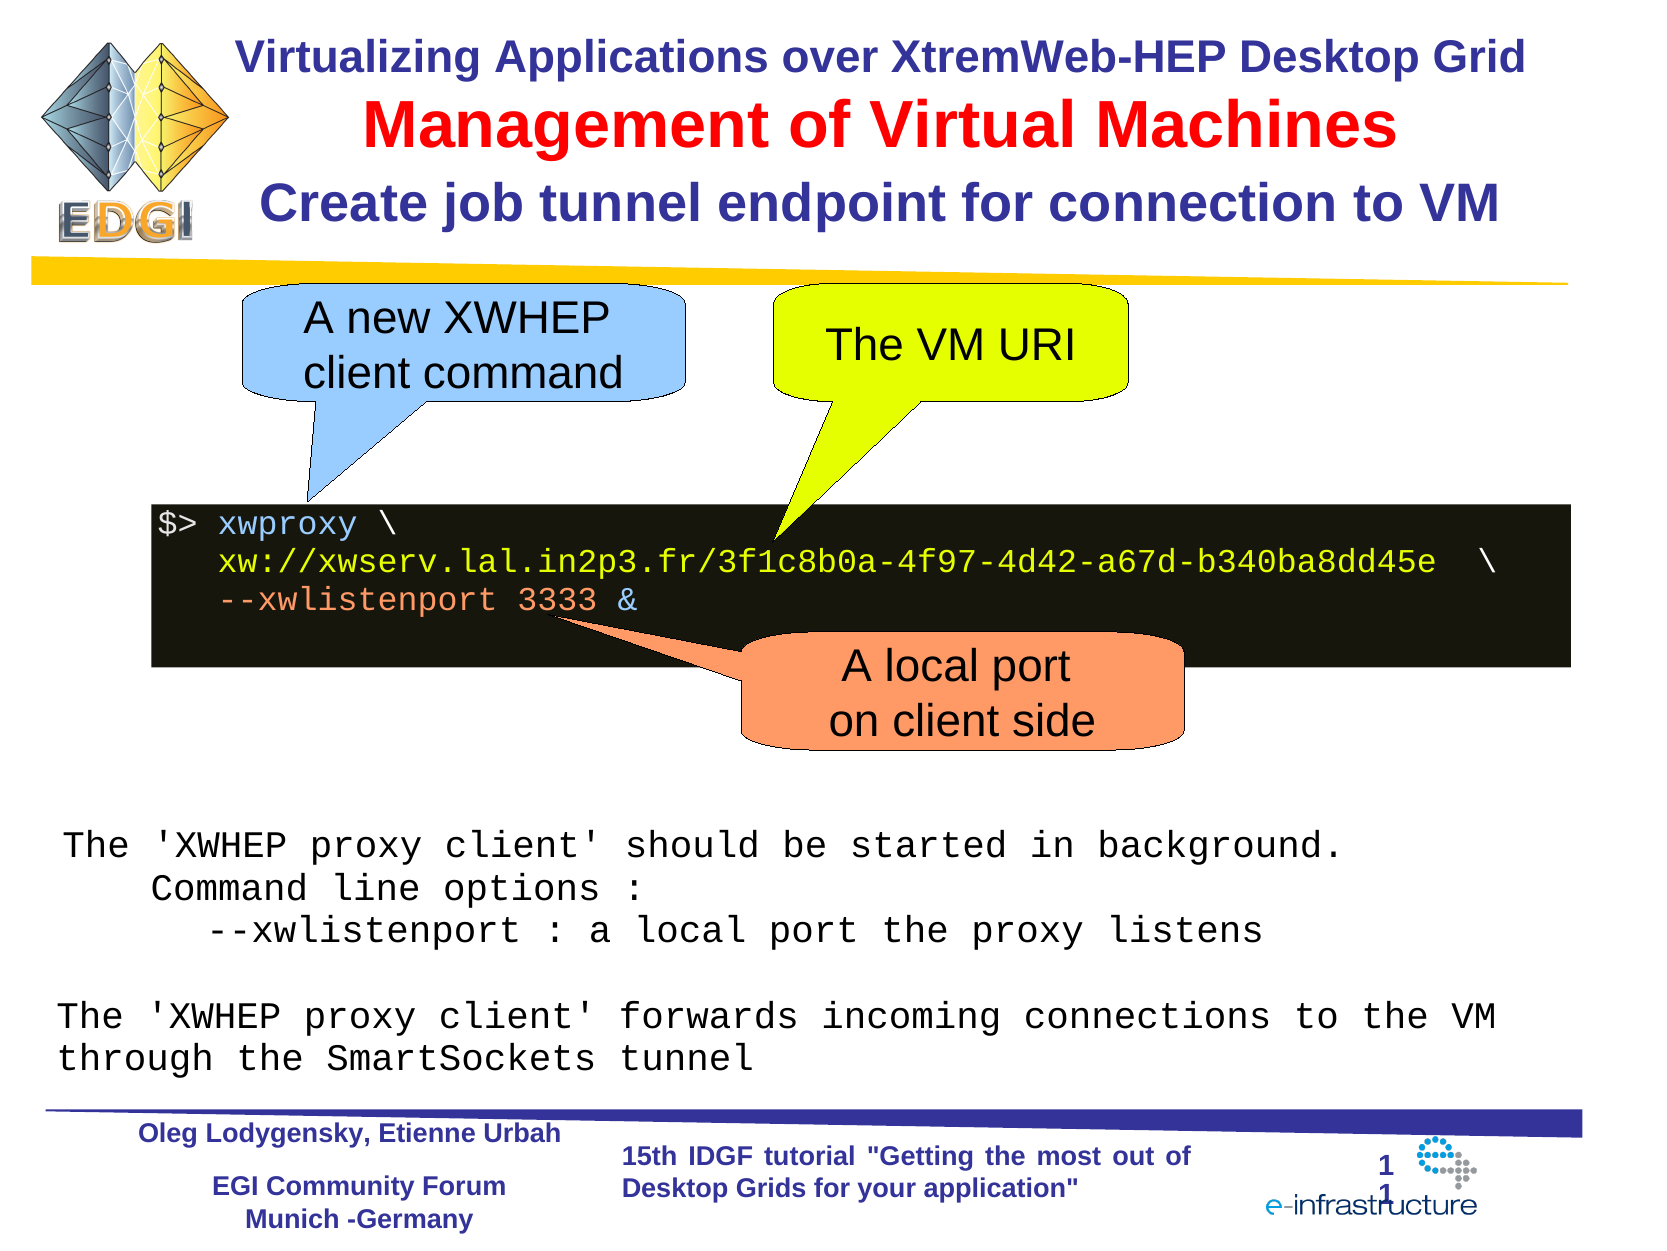

Virtualizing Applications over XtremWeb-HEP Desktop Grid
Management of Virtual Machines
Create job tunnel endpoint for connection to VM
A new XWHEP
client command
The VM URI
$> xwproxy \
 xw://xwserv.lal.in2p3.fr/3f1c8b0a-4f97-4d42-a67d-b340ba8dd45e \
 --xwlistenport 3333 &
A local port
on client side
The 'XWHEP proxy client' should be started in background.
Command line options :
	--xwlistenport : a local port the proxy listens
The 'XWHEP proxy client' forwards incoming connections to the VM through the SmartSockets tunnel
11